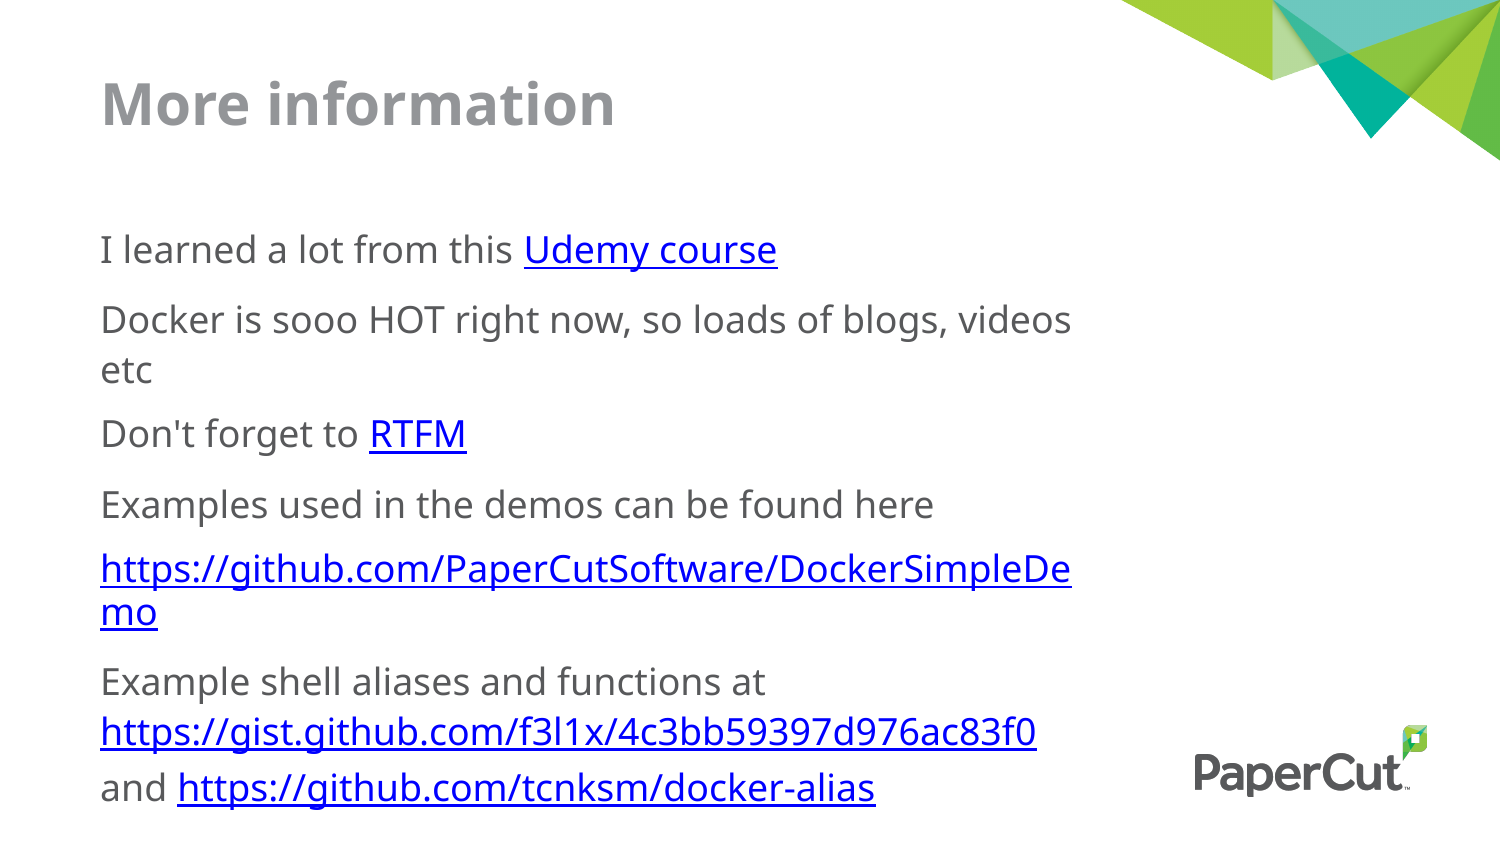

# More information
I learned a lot from this Udemy course
Docker is sooo HOT right now, so loads of blogs, videos etc
Don't forget to RTFM
Examples used in the demos can be found here
https://github.com/PaperCutSoftware/DockerSimpleDemo
Example shell aliases and functions at https://gist.github.com/f3l1x/4c3bb59397d976ac83f0 and https://github.com/tcnksm/docker-alias